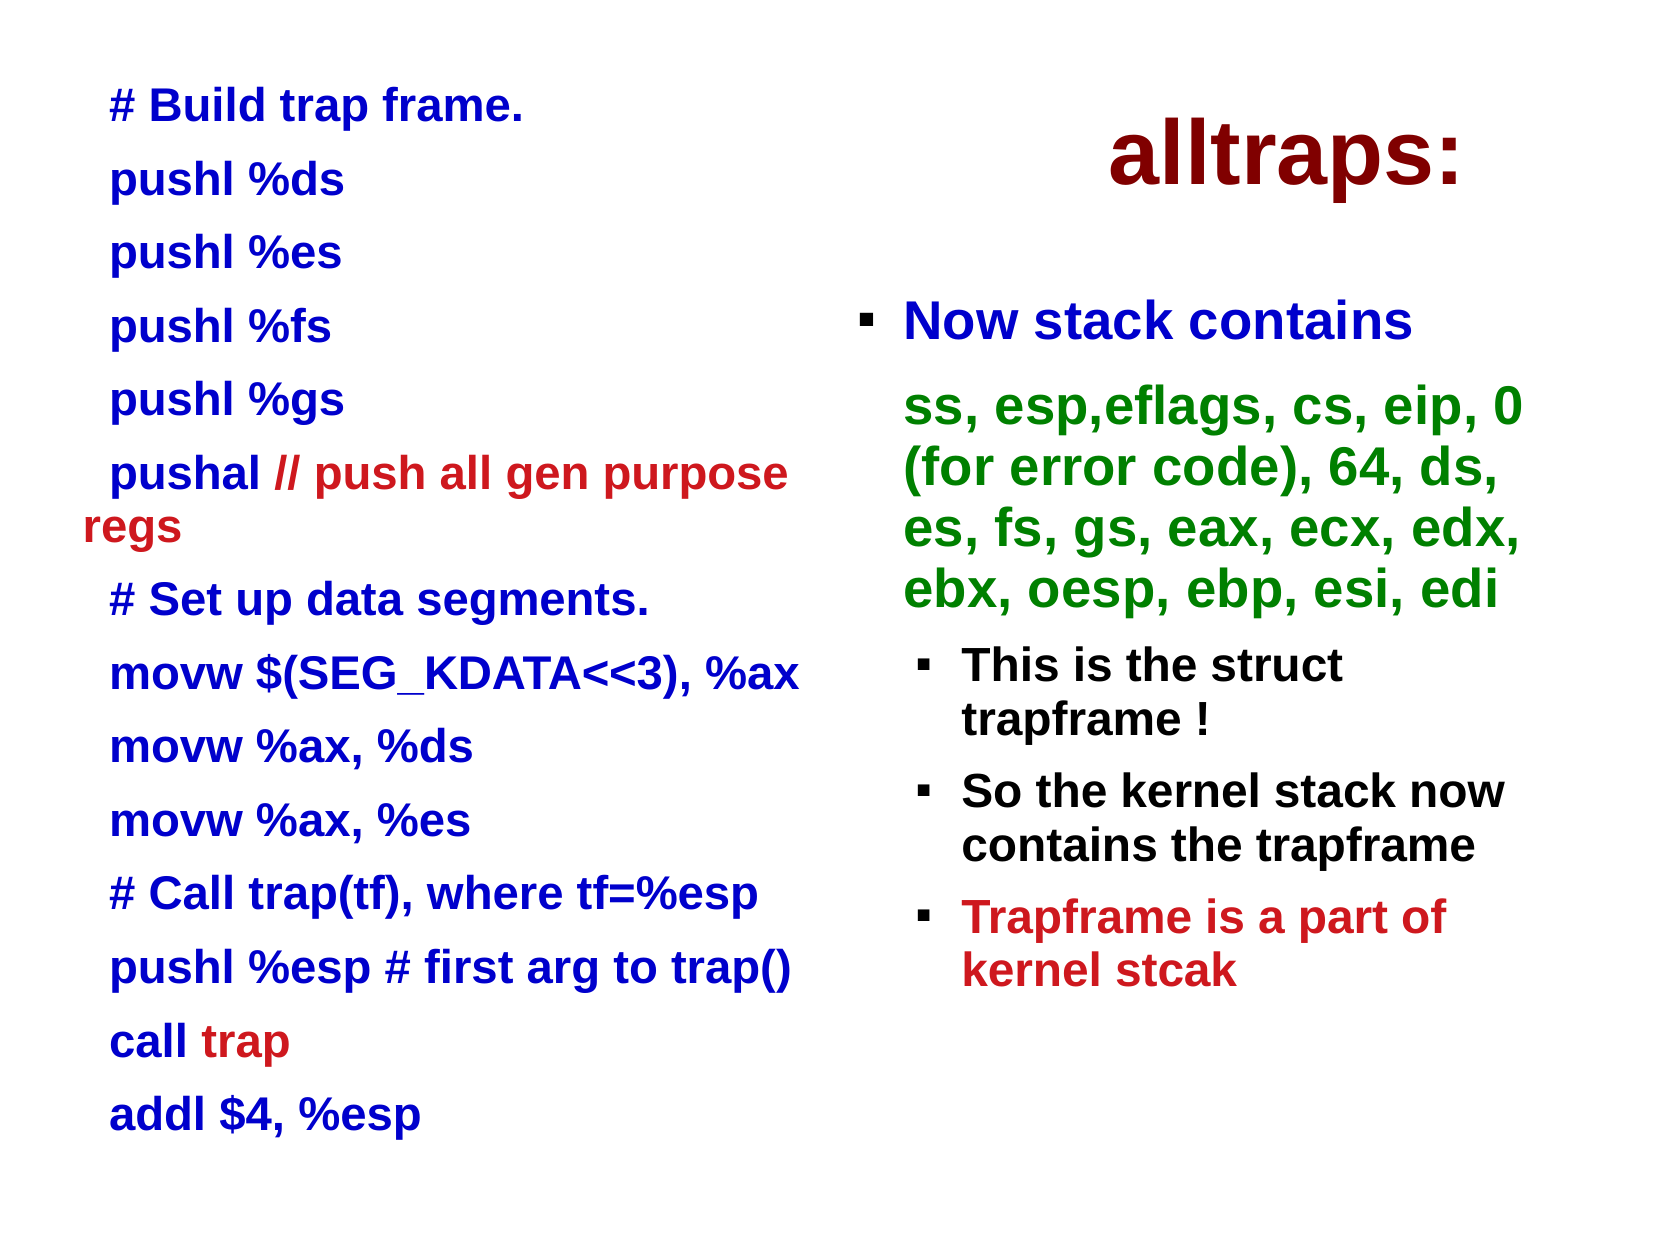

# alltraps:
 # Build trap frame.
 pushl %ds
 pushl %es
 pushl %fs
 pushl %gs
 pushal // push all gen purpose regs
 # Set up data segments.
 movw $(SEG_KDATA<<3), %ax
 movw %ax, %ds
 movw %ax, %es
 # Call trap(tf), where tf=%esp
 pushl %esp # first arg to trap()
 call trap
 addl $4, %esp
Now stack contains
ss, esp,eflags, cs, eip, 0 (for error code), 64, ds, es, fs, gs, eax, ecx, edx, ebx, oesp, ebp, esi, edi
This is the struct trapframe !
So the kernel stack now contains the trapframe
Trapframe is a part of kernel stcak